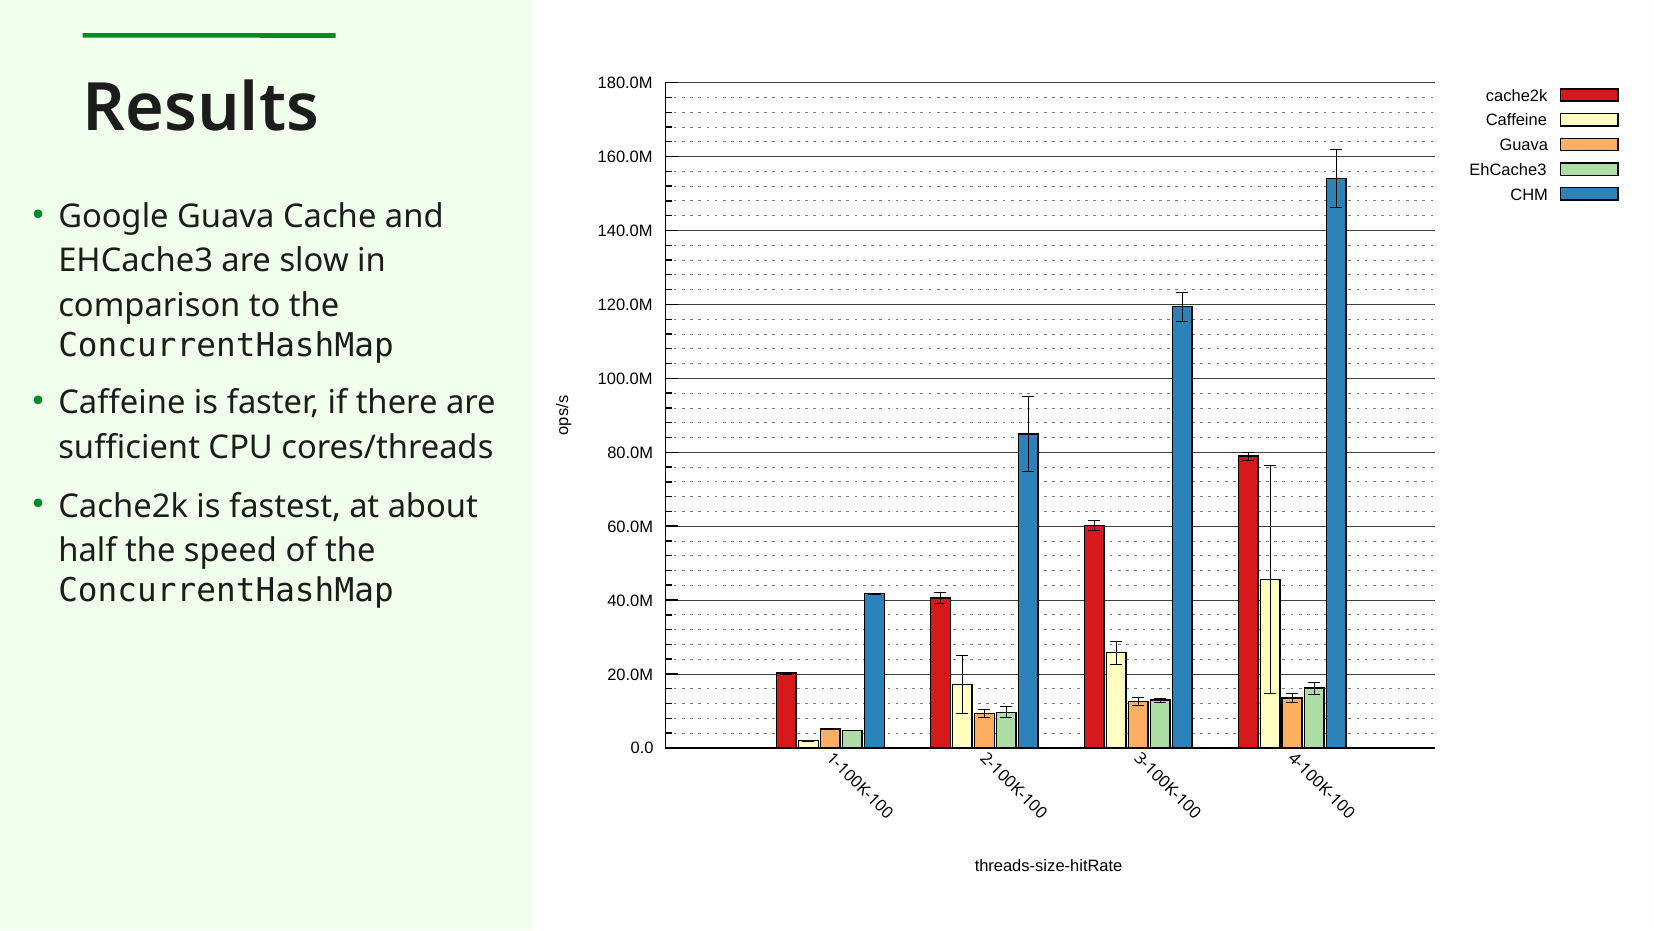

# Results
Google Guava Cache and EHCache3 are slow in comparison to the ConcurrentHashMap
Caffeine is faster, if there are sufficient CPU cores/threads
Cache2k is fastest, at about half the speed of the ConcurrentHashMap
24